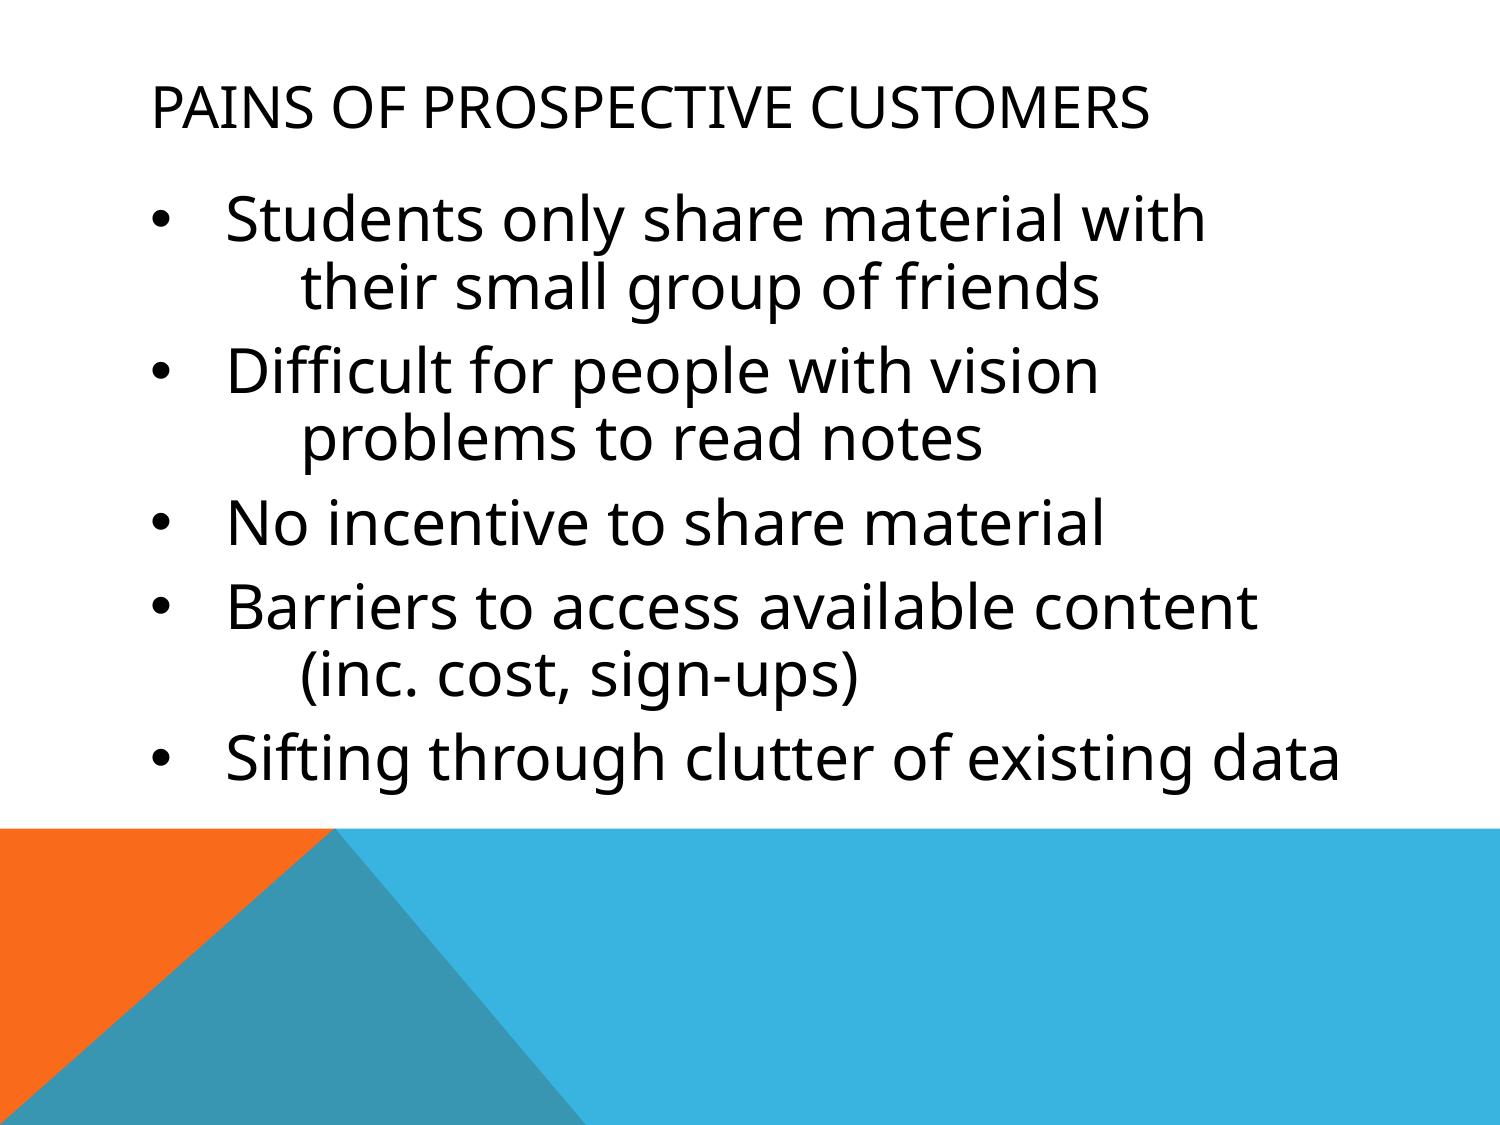

# Pains of prospective Customers
Students only share material with their small group of friends
Difficult for people with vision problems to read notes
No incentive to share material
Barriers to access available content (inc. cost, sign-ups)
Sifting through clutter of existing data